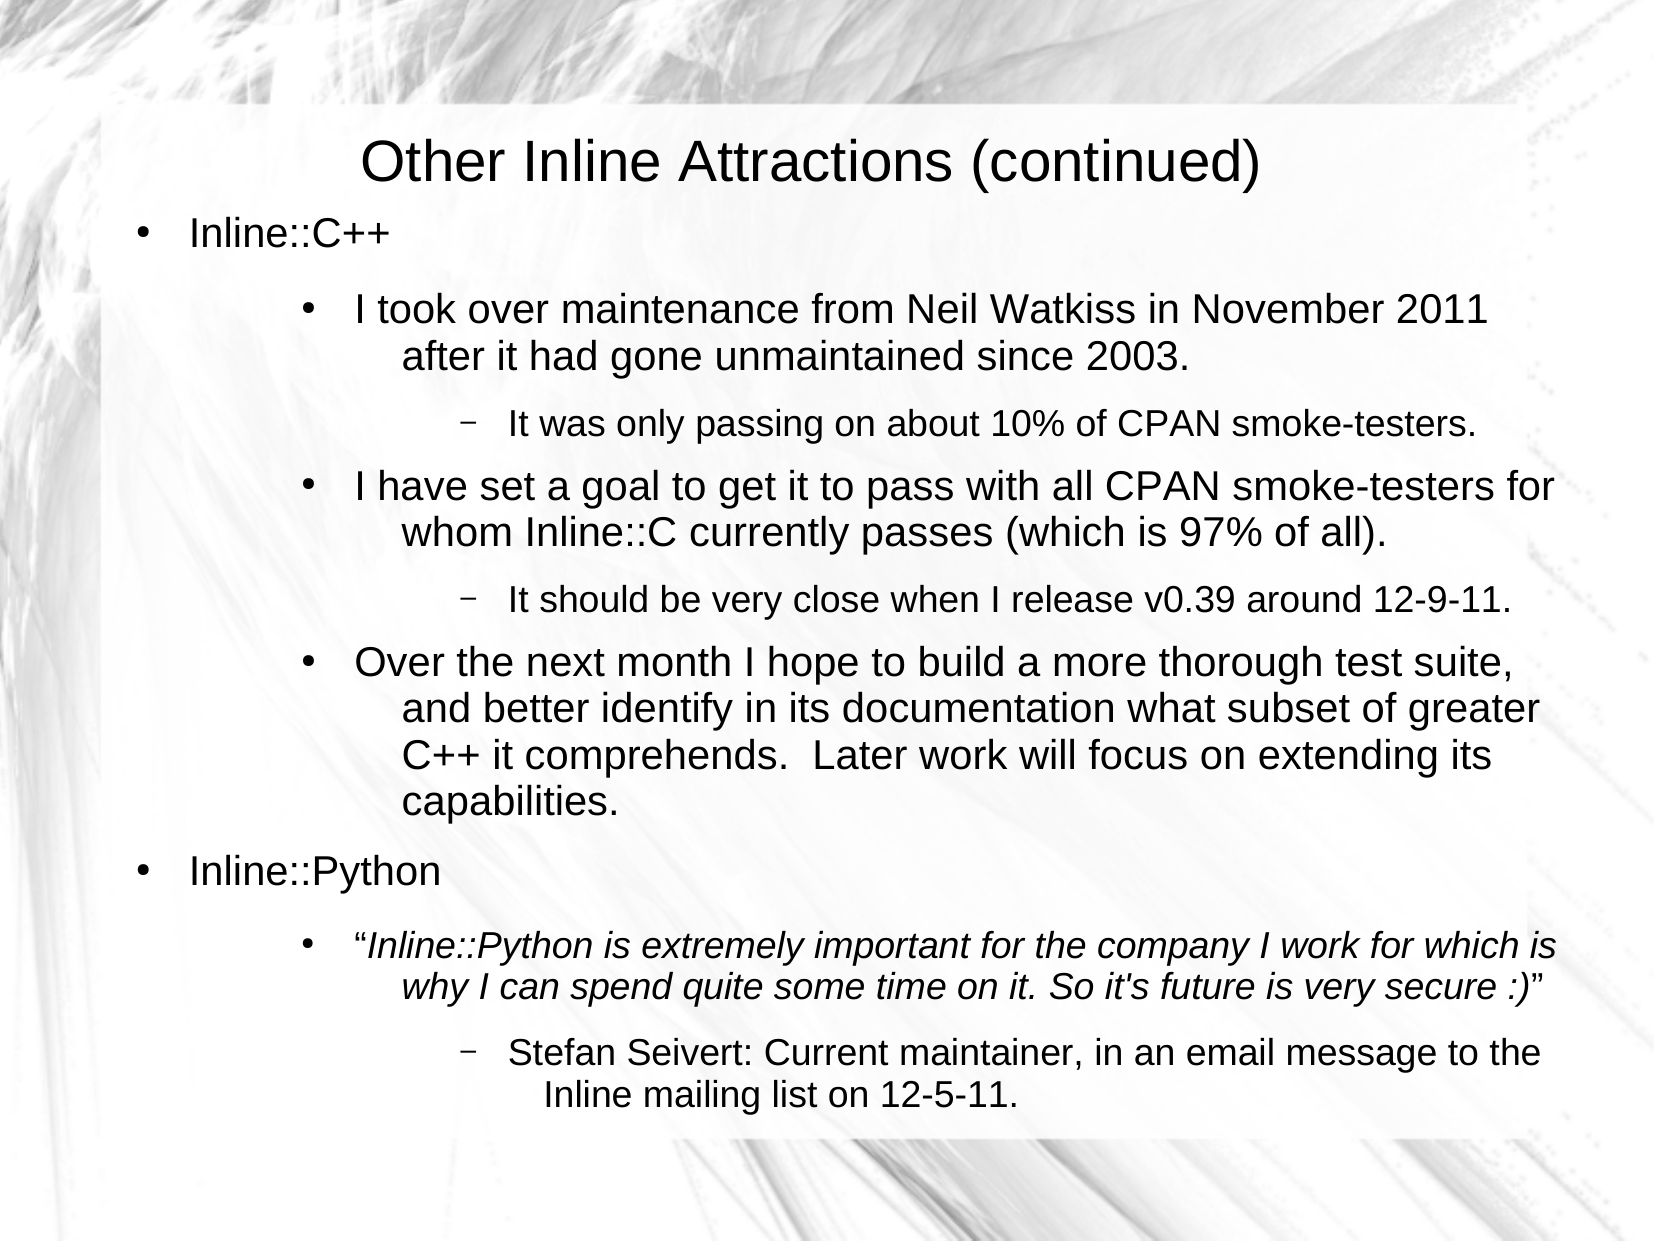

# Other Inline Attractions (continued)
Inline::C++
I took over maintenance from Neil Watkiss in November 2011 after it had gone unmaintained since 2003.
It was only passing on about 10% of CPAN smoke-testers.
I have set a goal to get it to pass with all CPAN smoke-testers for whom Inline::C currently passes (which is 97% of all).
It should be very close when I release v0.39 around 12-9-11.
Over the next month I hope to build a more thorough test suite, and better identify in its documentation what subset of greater C++ it comprehends. Later work will focus on extending its capabilities.
Inline::Python
“Inline::Python is extremely important for the company I work for which is why I can spend quite some time on it. So it's future is very secure :)”
Stefan Seivert: Current maintainer, in an email message to the Inline mailing list on 12-5-11.